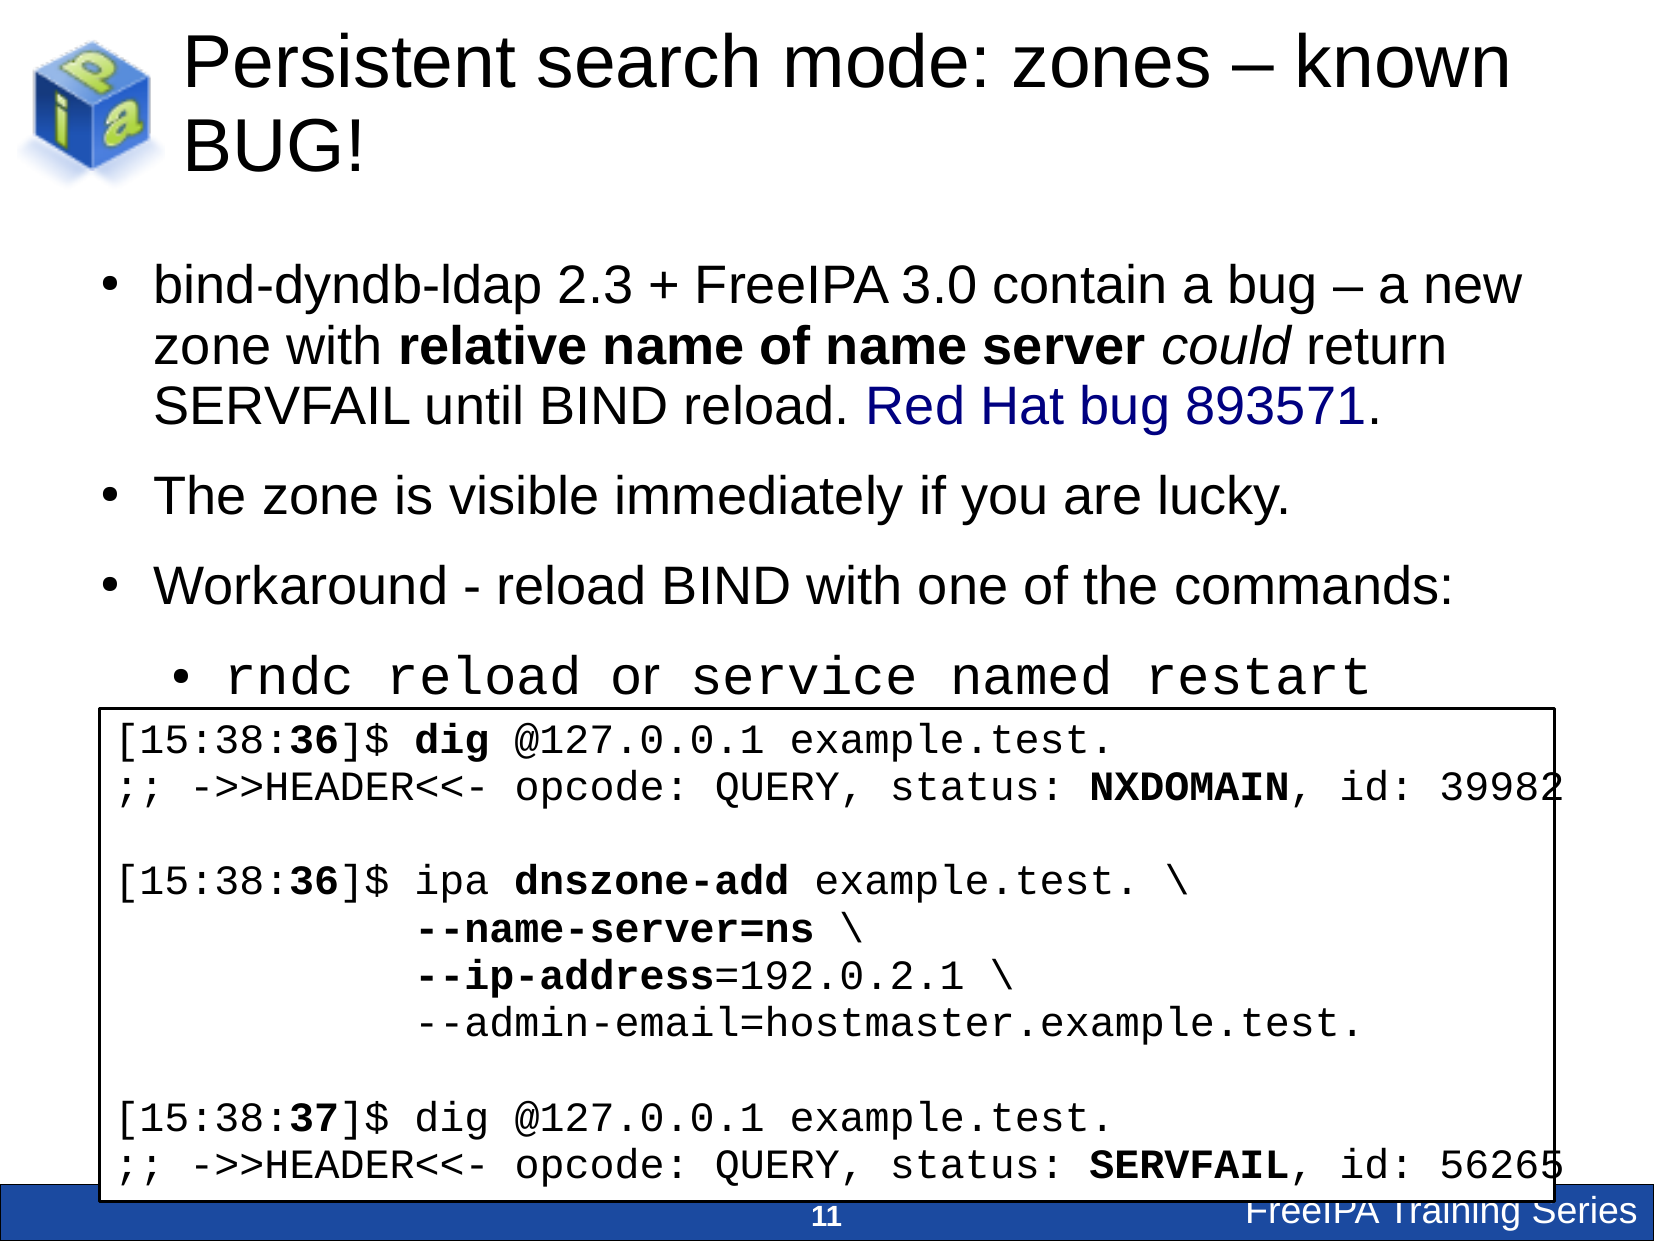

# Persistent search mode: zones – known BUG!
bind-dyndb-ldap 2.3 + FreeIPA 3.0 contain a bug – a new zone with relative name of name server could return SERVFAIL until BIND reload. Red Hat bug 893571.
The zone is visible immediately if you are lucky.
Workaround - reload BIND with one of the commands:
rndc reload or service named restart
[15:38:36]$ dig @127.0.0.1 example.test.
;; ->>HEADER<<- opcode: QUERY, status: NXDOMAIN, id: 39982
[15:38:36]$ ipa dnszone-add example.test. \
 --name-server=ns \
 --ip-address=192.0.2.1 \
 --admin-email=hostmaster.example.test.
[15:38:37]$ dig @127.0.0.1 example.test.
;; ->>HEADER<<- opcode: QUERY, status: SERVFAIL, id: 56265
11